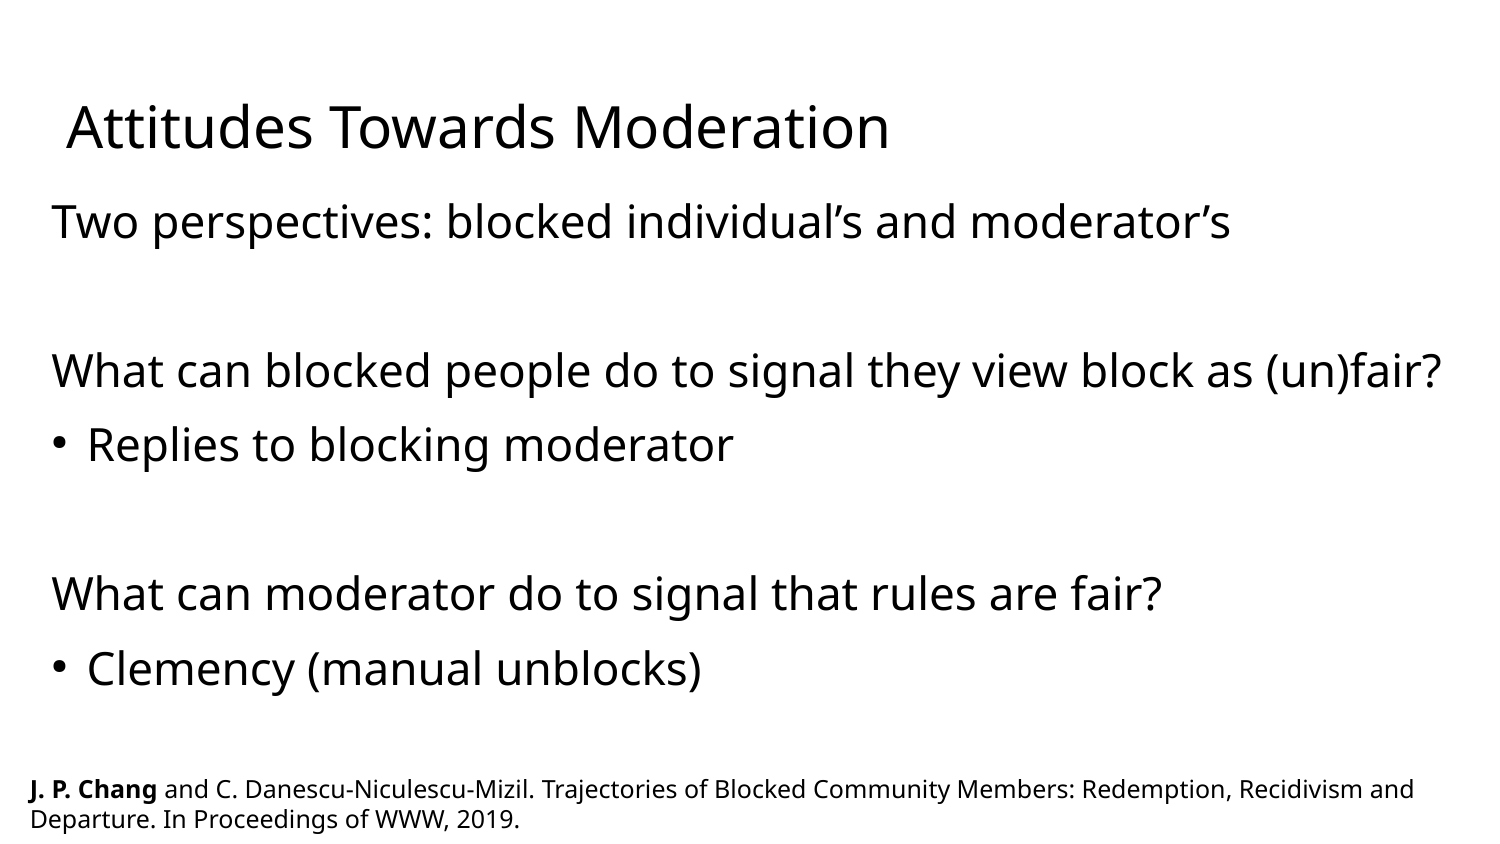

# Attitudes Towards Moderation
Two perspectives: blocked individual’s and moderator’s
What can blocked people do to signal they view block as (un)fair?
Replies to blocking moderator
What can moderator do to signal that rules are fair?
Clemency (manual unblocks)
J. P. Chang and C. Danescu-Niculescu-Mizil. Trajectories of Blocked Community Members: Redemption, Recidivism and Departure. In Proceedings of WWW, 2019.